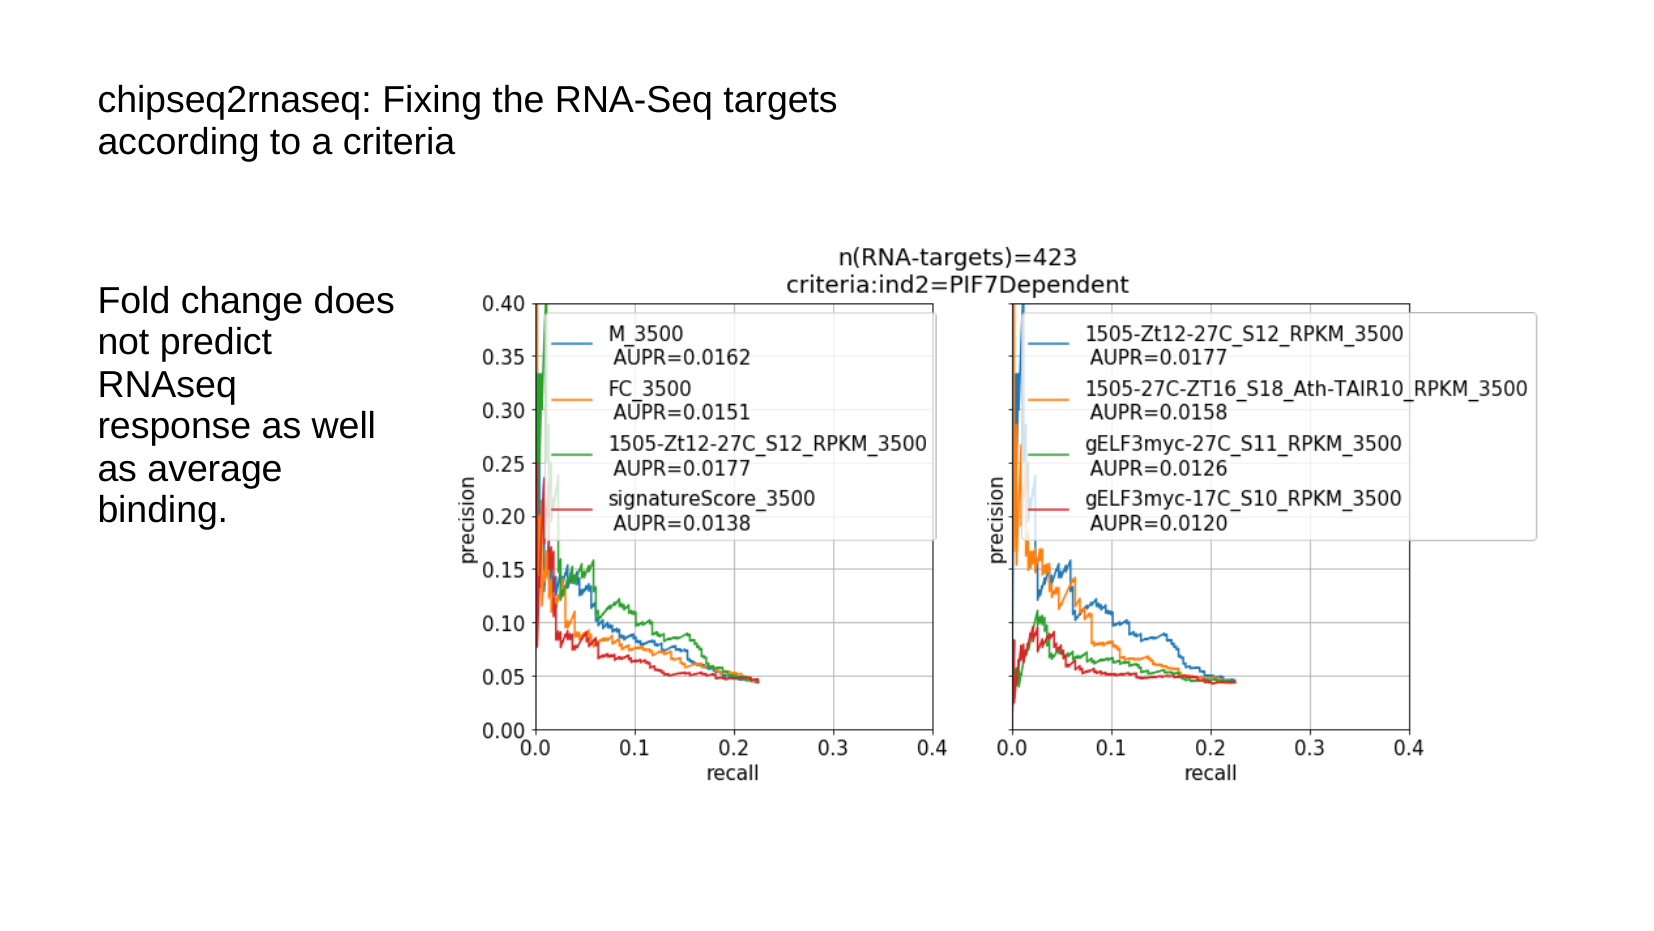

chipseq2rnaseq: Fixing the RNA-Seq targets according to a criteria
Fold change does not predict RNAseq response as well as average binding.